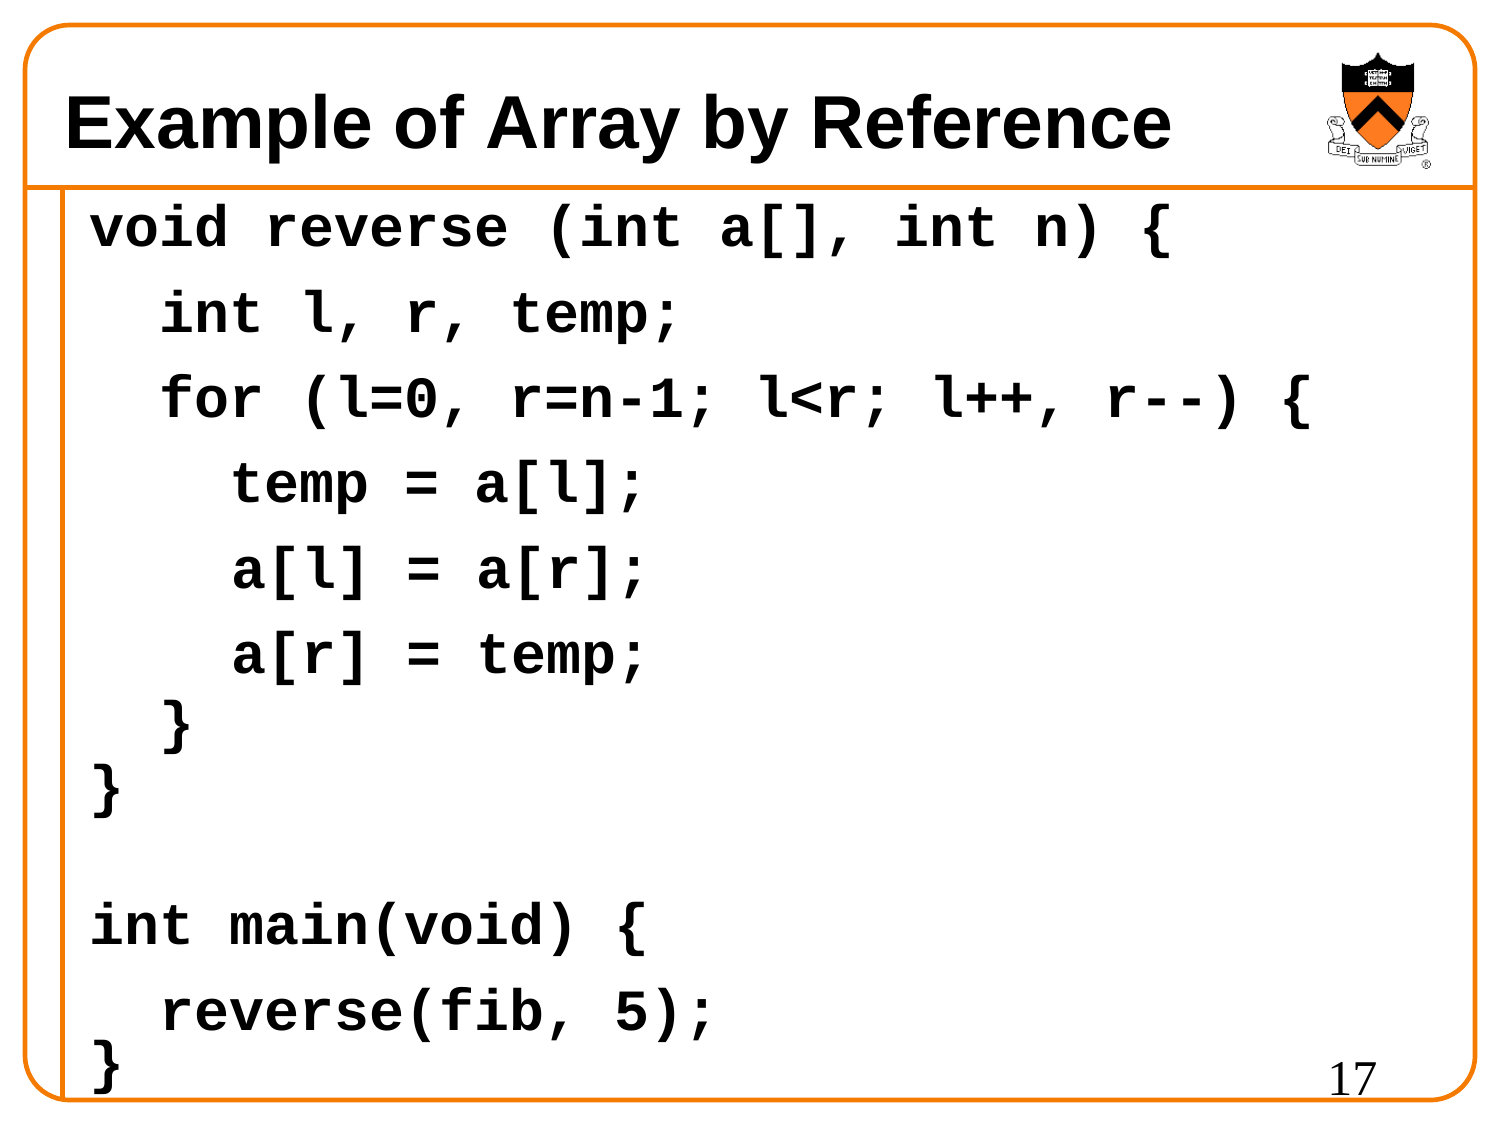

# Example of Array by Reference
void reverse (int a[], int n) {
 int l, r, temp;
 for (l=0, r=n-1; l<r; l++, r--) {
 temp = a[l];
	 a[l] = a[r];
	 a[r] = temp;
 }
}
int main(void) {
 reverse(fib, 5);
}
17